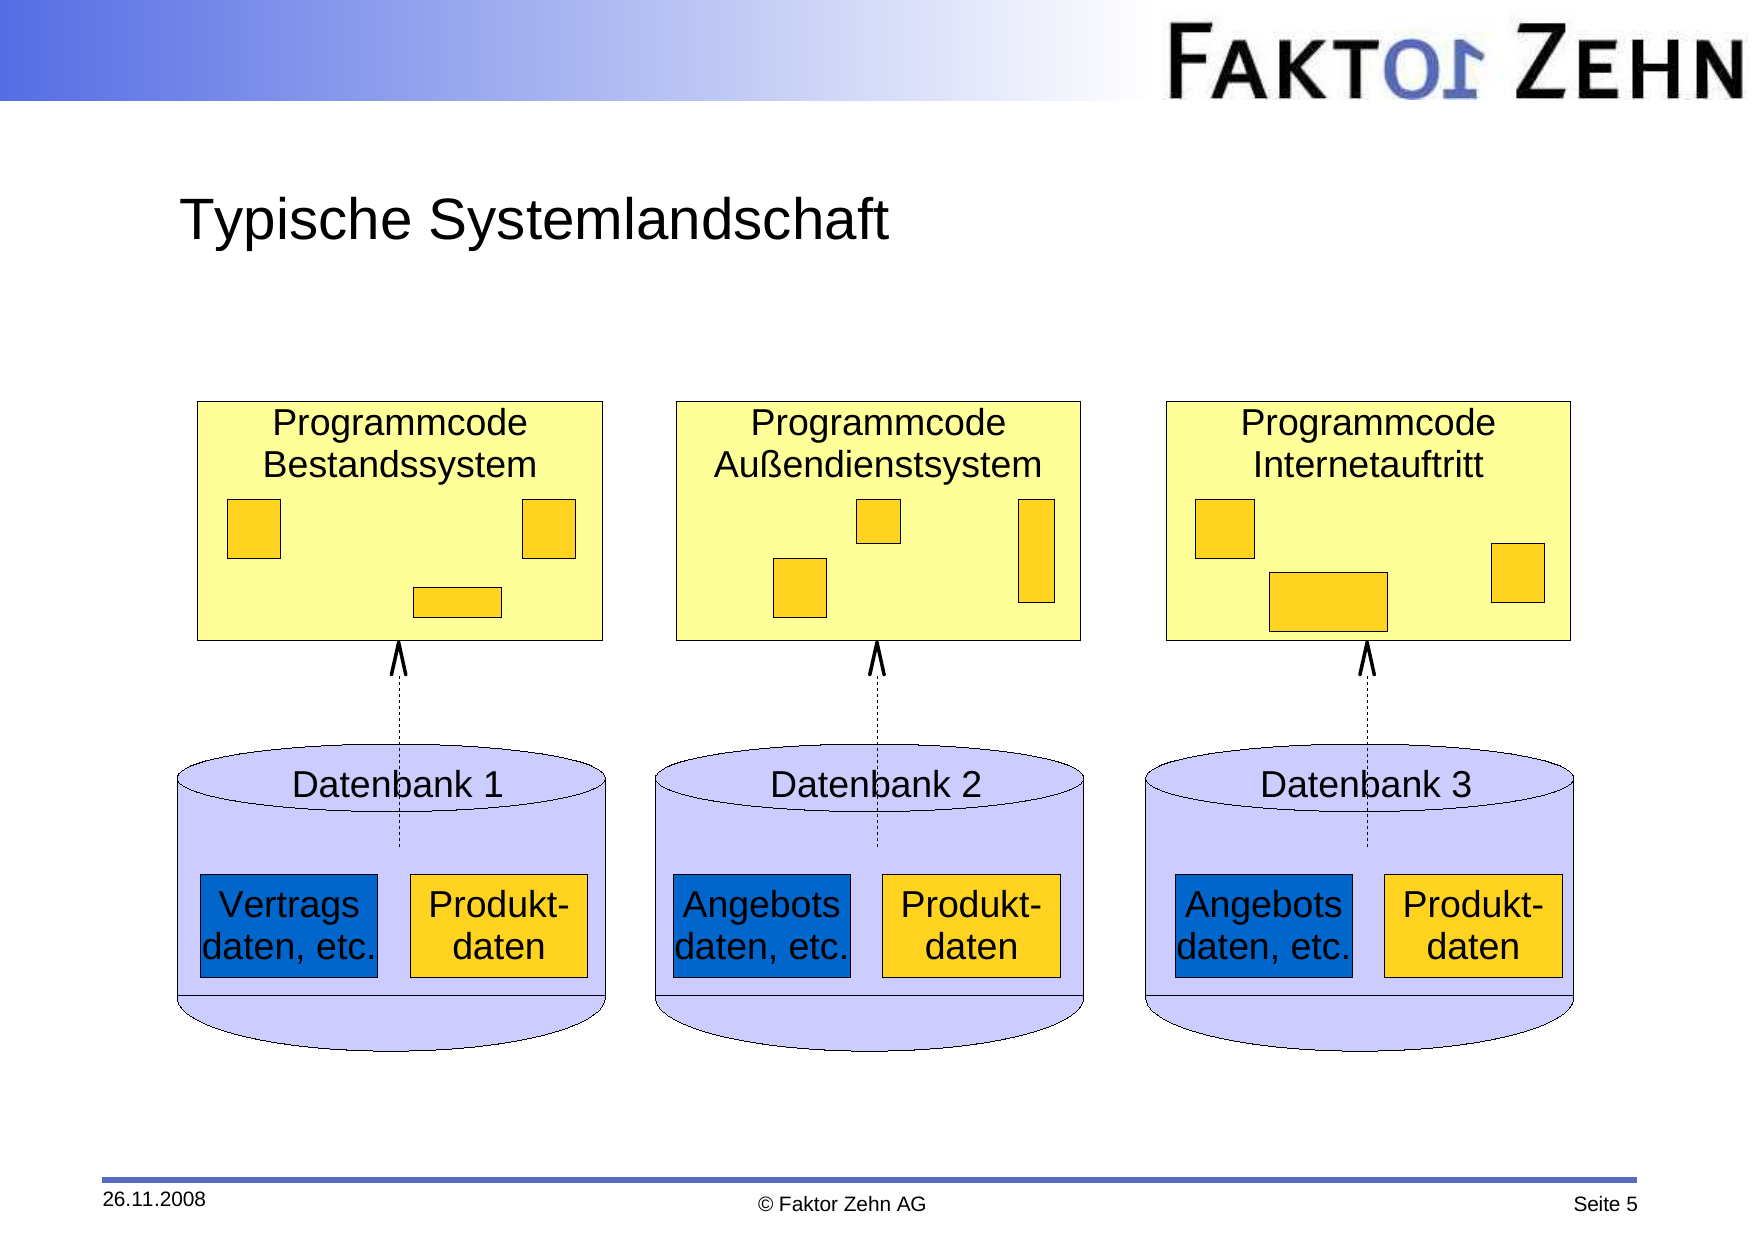

# Typische Systemlandschaft
Programmcode
Bestandssystem
Programmcode
Außendienstsystem
Programmcode
Internetauftritt
Datenbank 1
Datenbank 2
Datenbank 3
Angebots
daten, etc.
Vertrags
daten, etc.
Produkt-
daten
Produkt-
daten
Angebots
daten, etc.
Angebots
daten, etc.
Produkt-
daten
Produkt-
daten
Angebots
daten, etc.
Angebots
daten, etc.
Produkt-
daten
Produkt-
daten